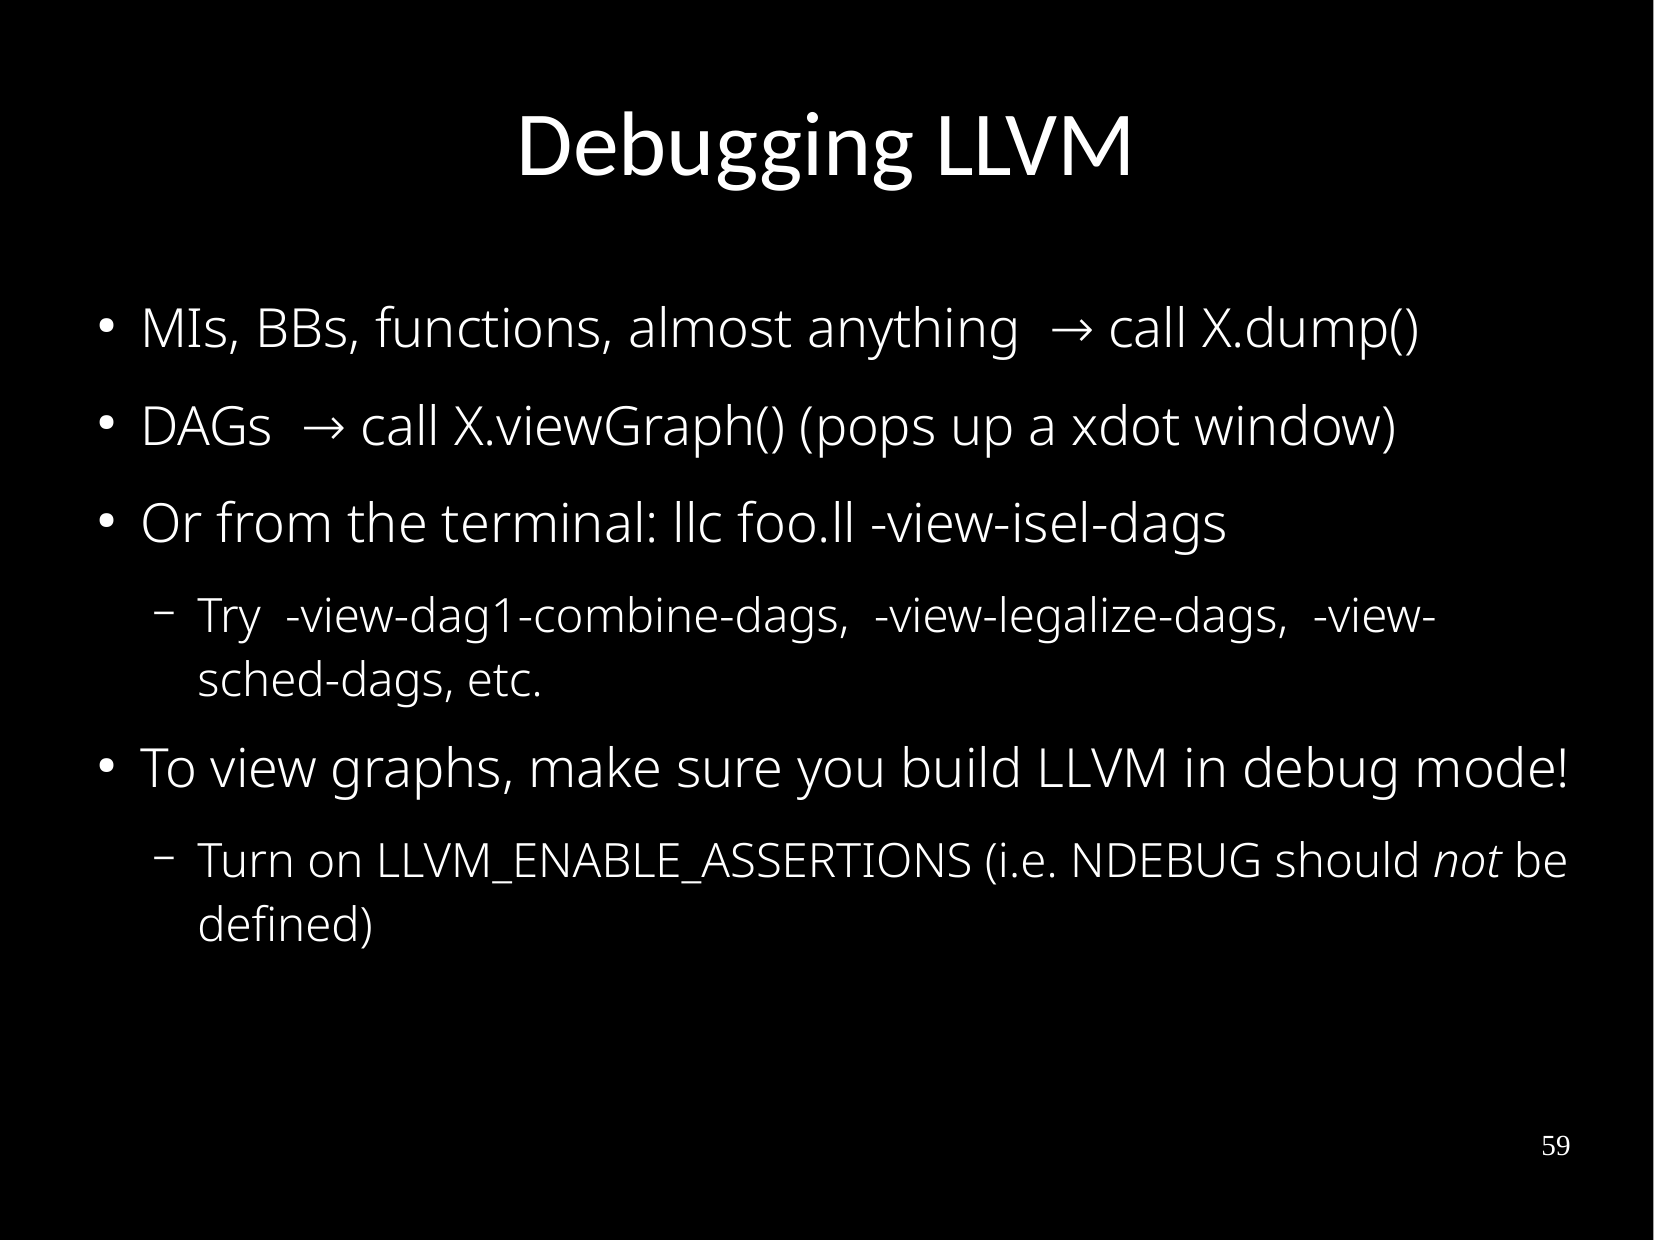

# Debugging LLVM
MIs, BBs, functions, almost anything → call X.dump()
DAGs → call X.viewGraph() (pops up a xdot window)
Or from the terminal: llc foo.ll -view-isel-dags
Try -view-dag1-combine-dags, -view-legalize-dags, -view-sched-dags, etc.
To view graphs, make sure you build LLVM in debug mode!
Turn on LLVM_ENABLE_ASSERTIONS (i.e. NDEBUG should not be defined)
59